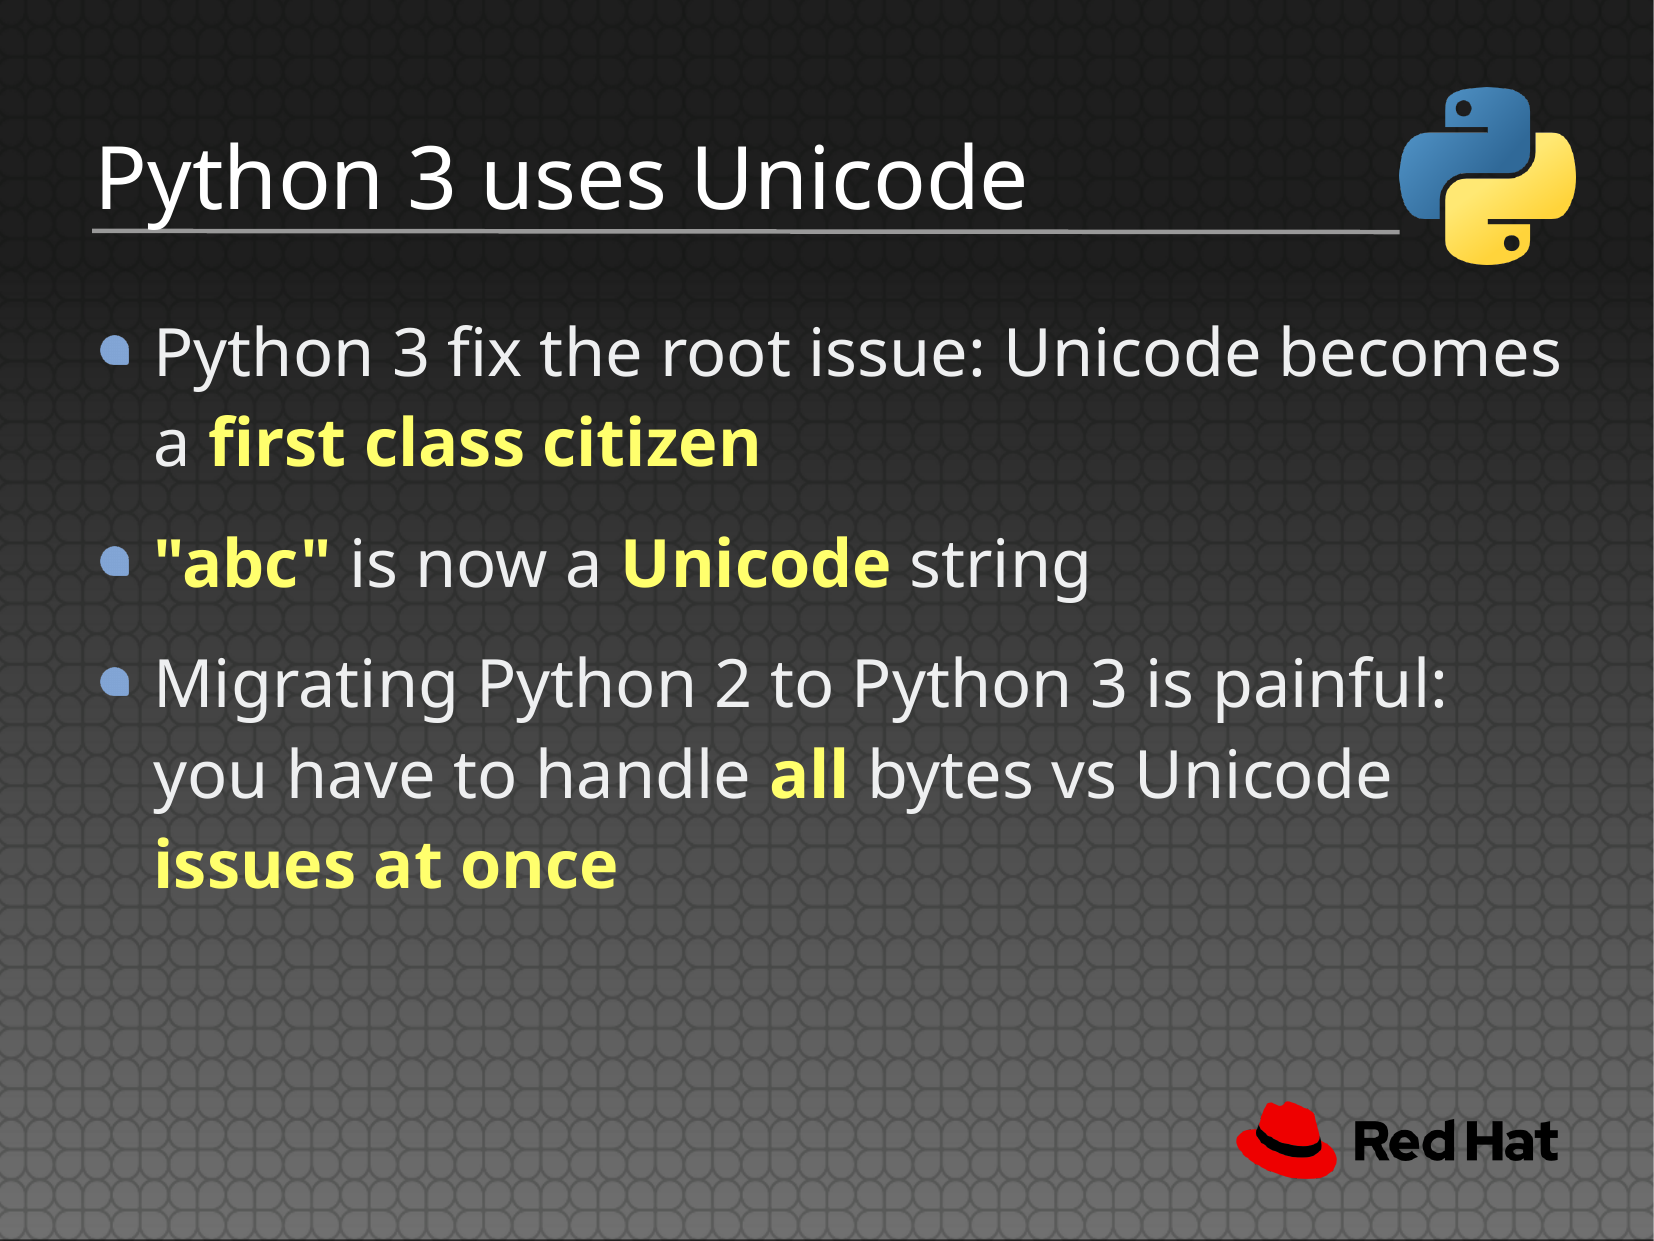

Python 3 uses Unicode
# Python 3 fix the root issue: Unicode becomes a first class citizen
"abc" is now a Unicode string
Migrating Python 2 to Python 3 is painful: you have to handle all bytes vs Unicode issues at once